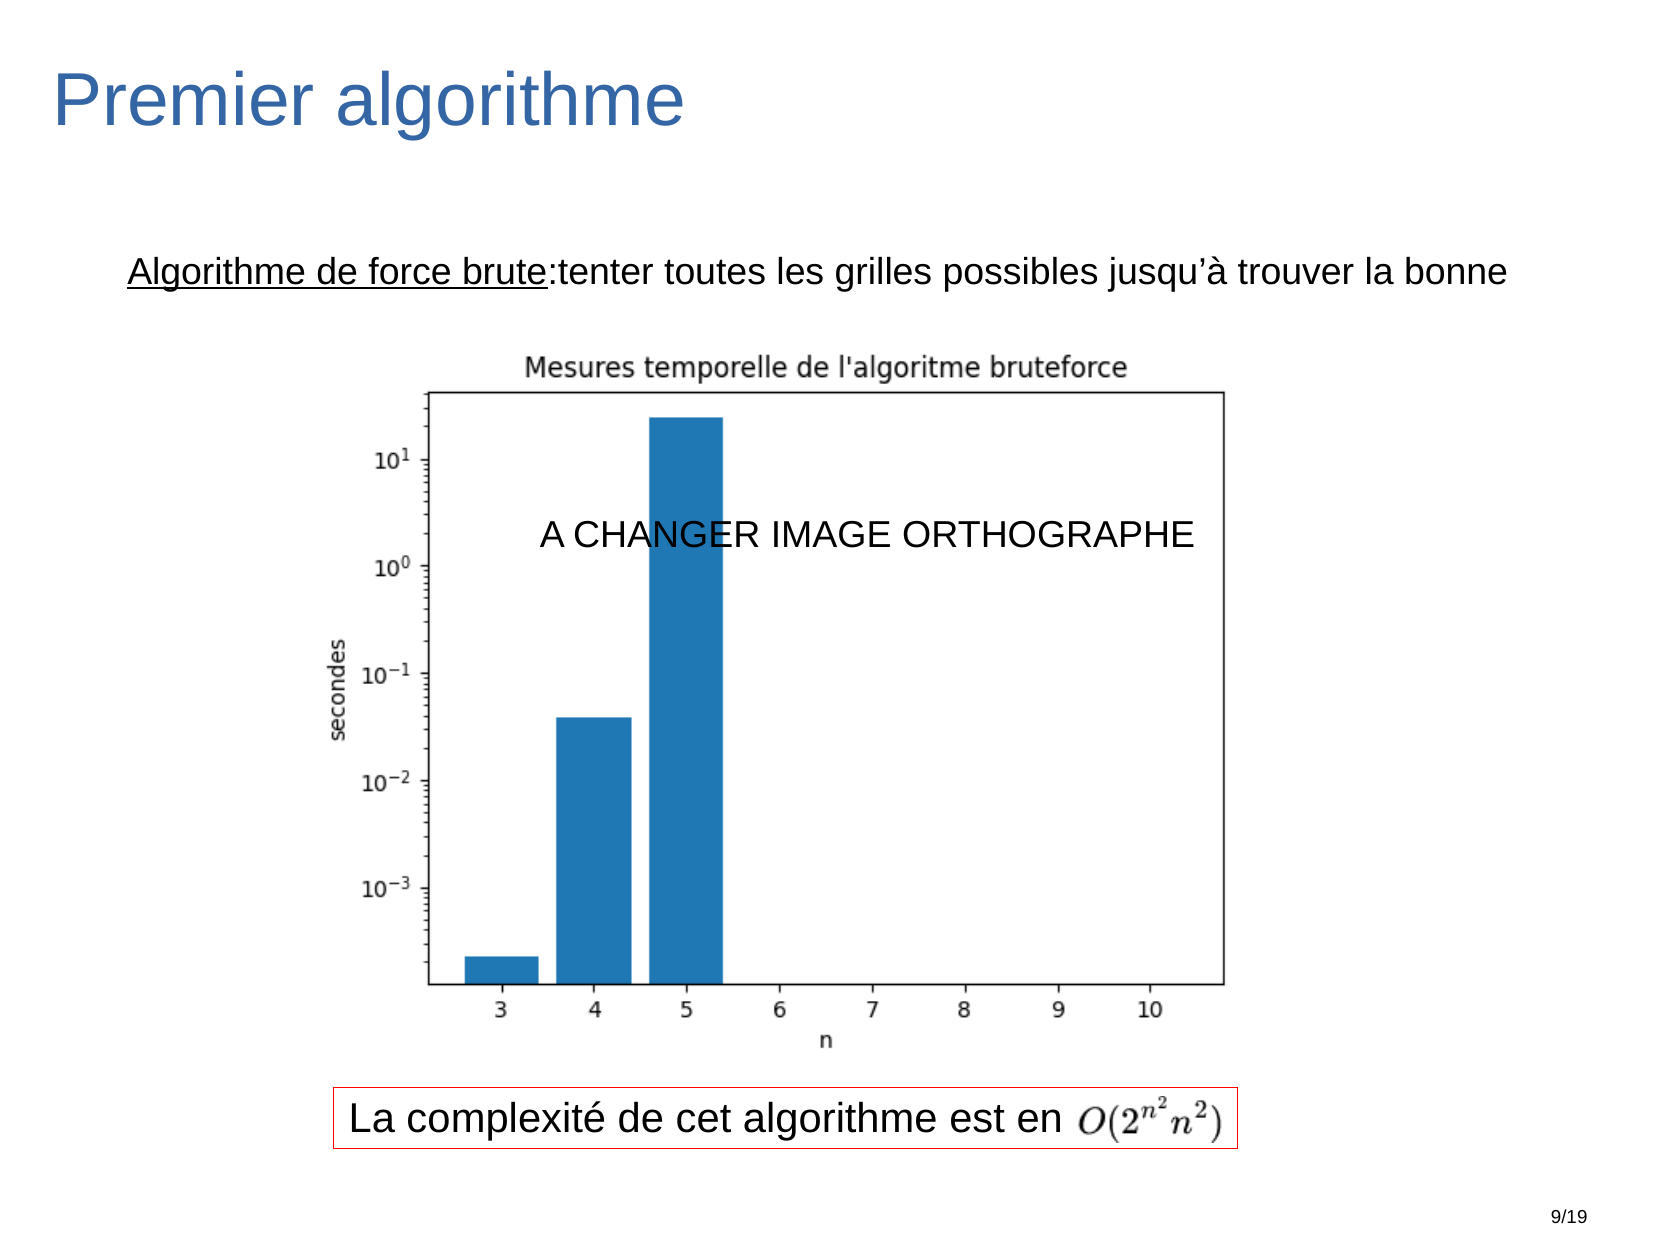

Premier algorithme
Algorithme de force brute:tenter toutes les grilles possibles jusqu’à trouver la bonne
A CHANGER IMAGE ORTHOGRAPHE
La complexité de cet algorithme est en
9/19